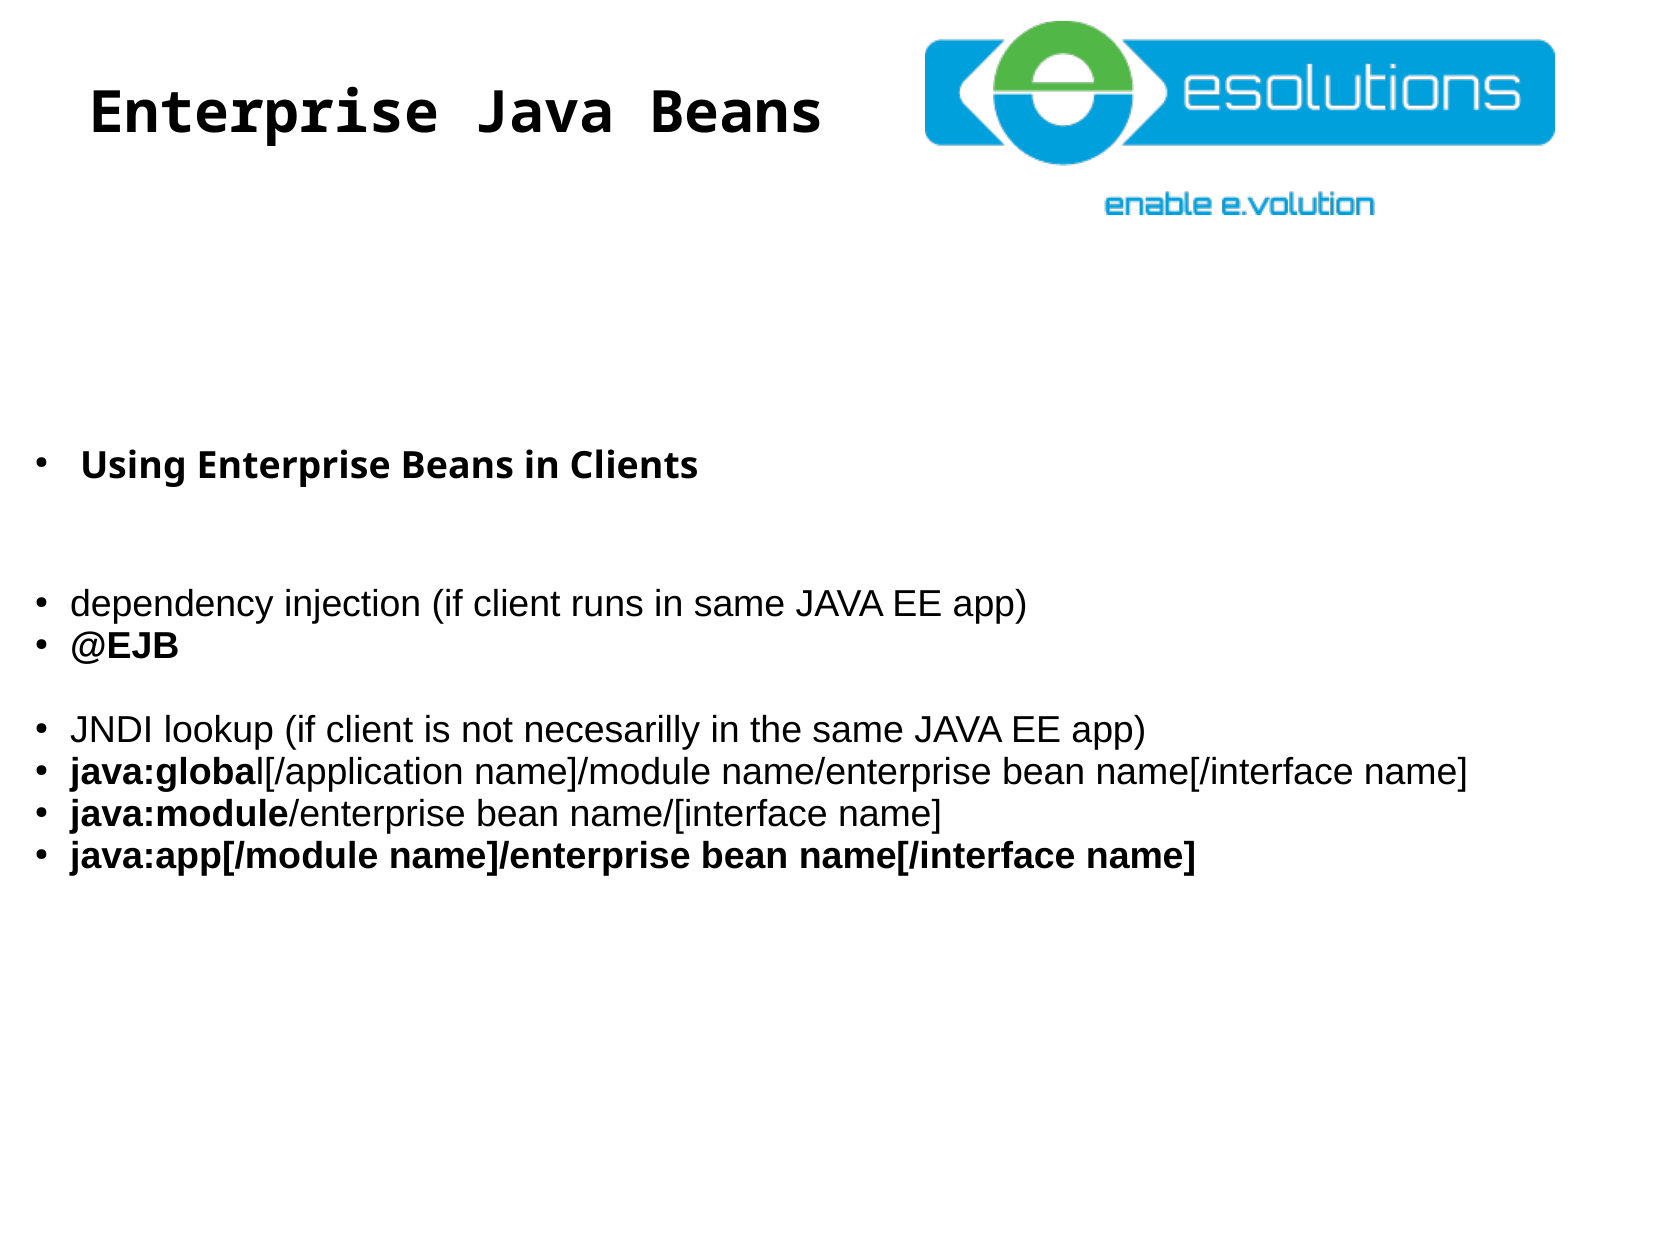

#
Enterprise Java Beans
 Using Enterprise Beans in Clients
dependency injection (if client runs in same JAVA EE app)
@EJB
JNDI lookup (if client is not necesarilly in the same JAVA EE app)
java:global[/application name]/module name/enterprise bean name[/interface name]
java:module/enterprise bean name/[interface name]
java:app[/module name]/enterprise bean name[/interface name]